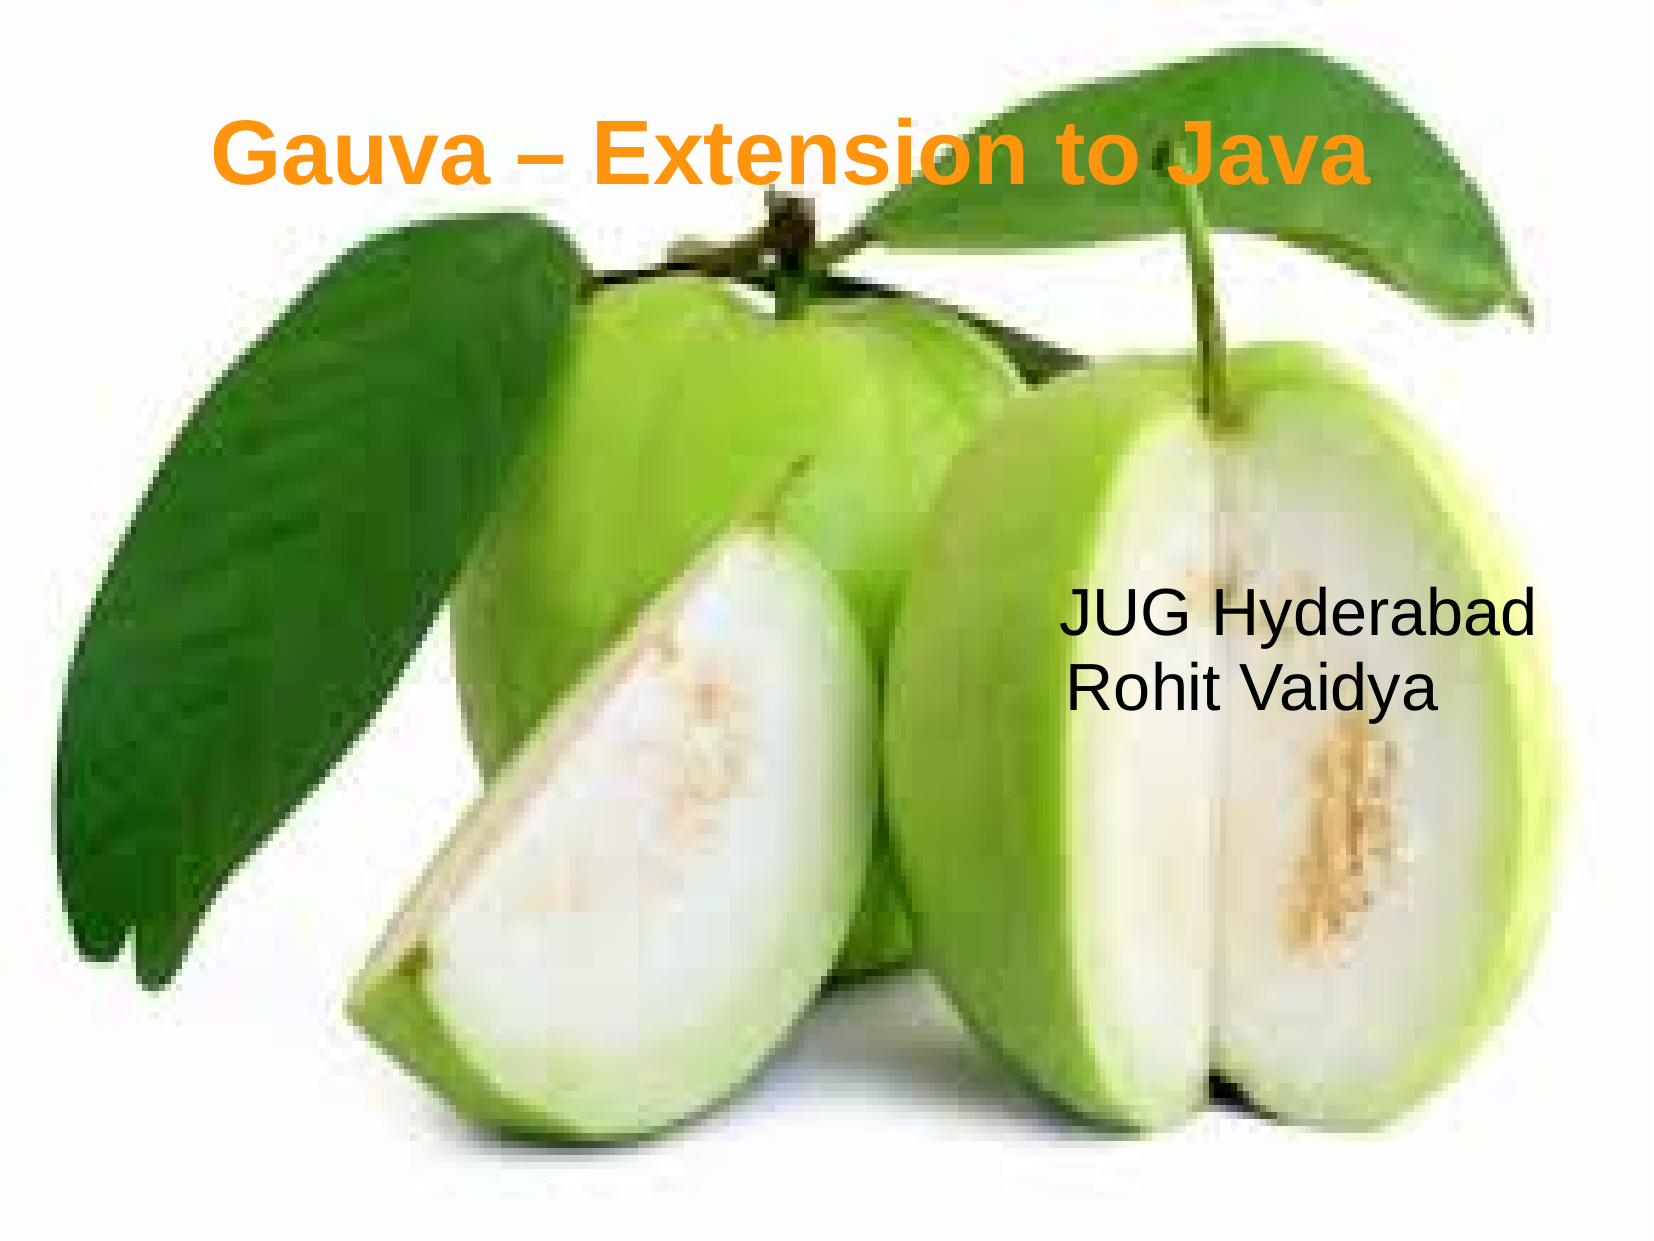

# Gauva – Extension to Java
	 JUG Hyderabad
 Rohit Vaidya